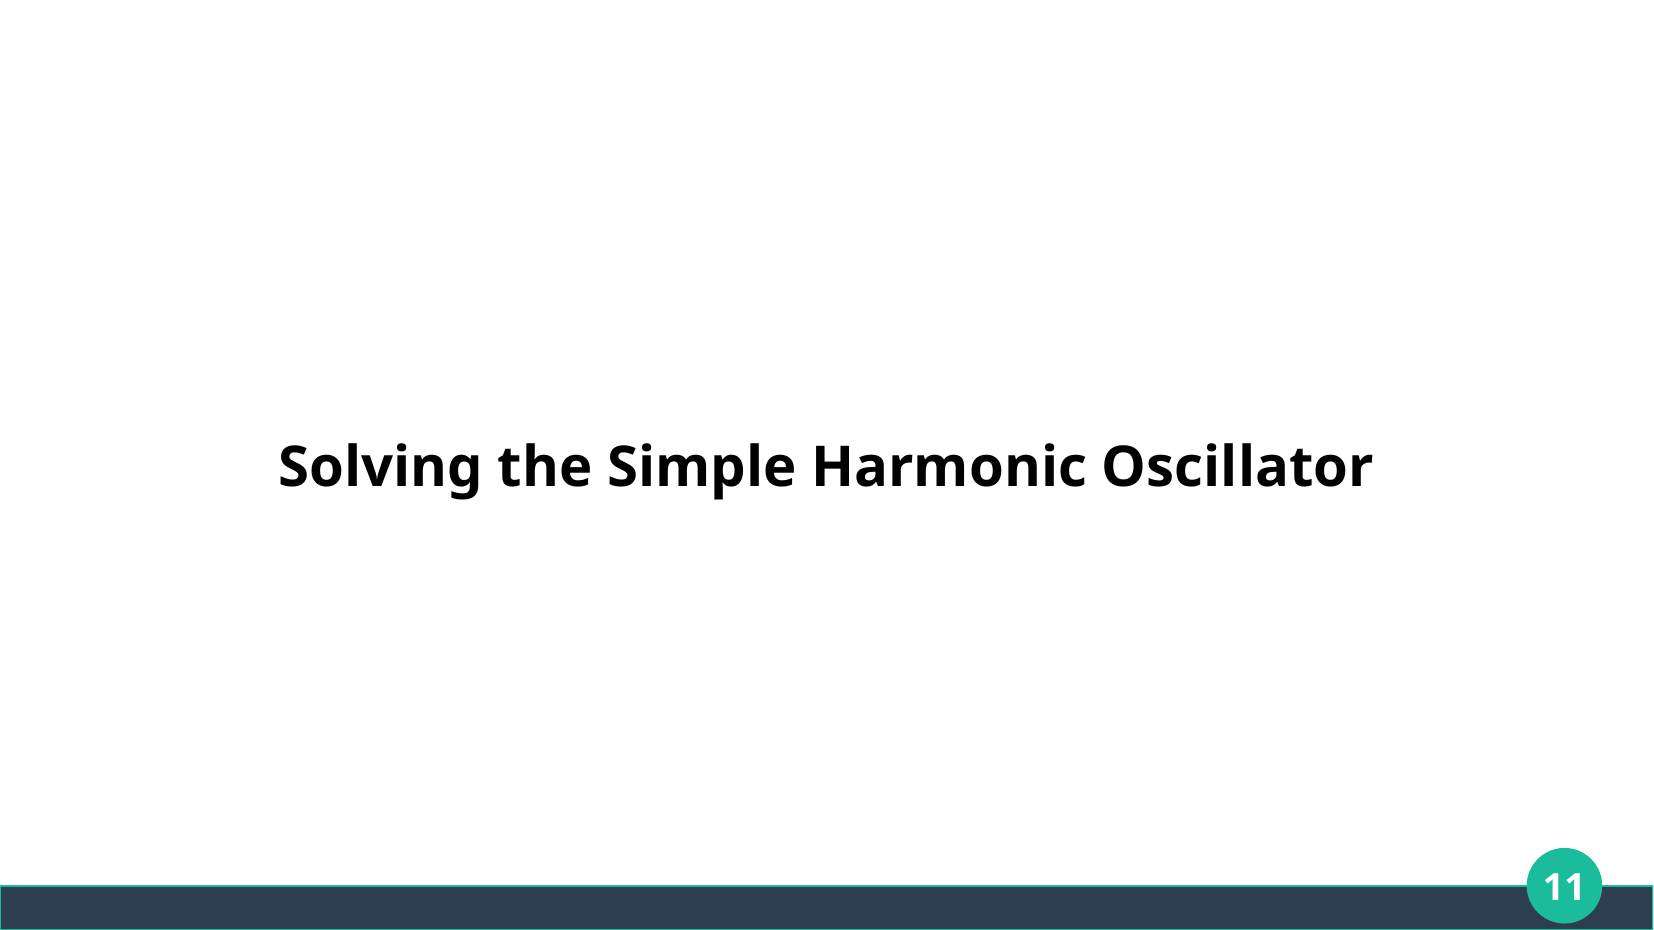

# How are they used in Physics?
Solving the Simple Harmonic Oscillator
11